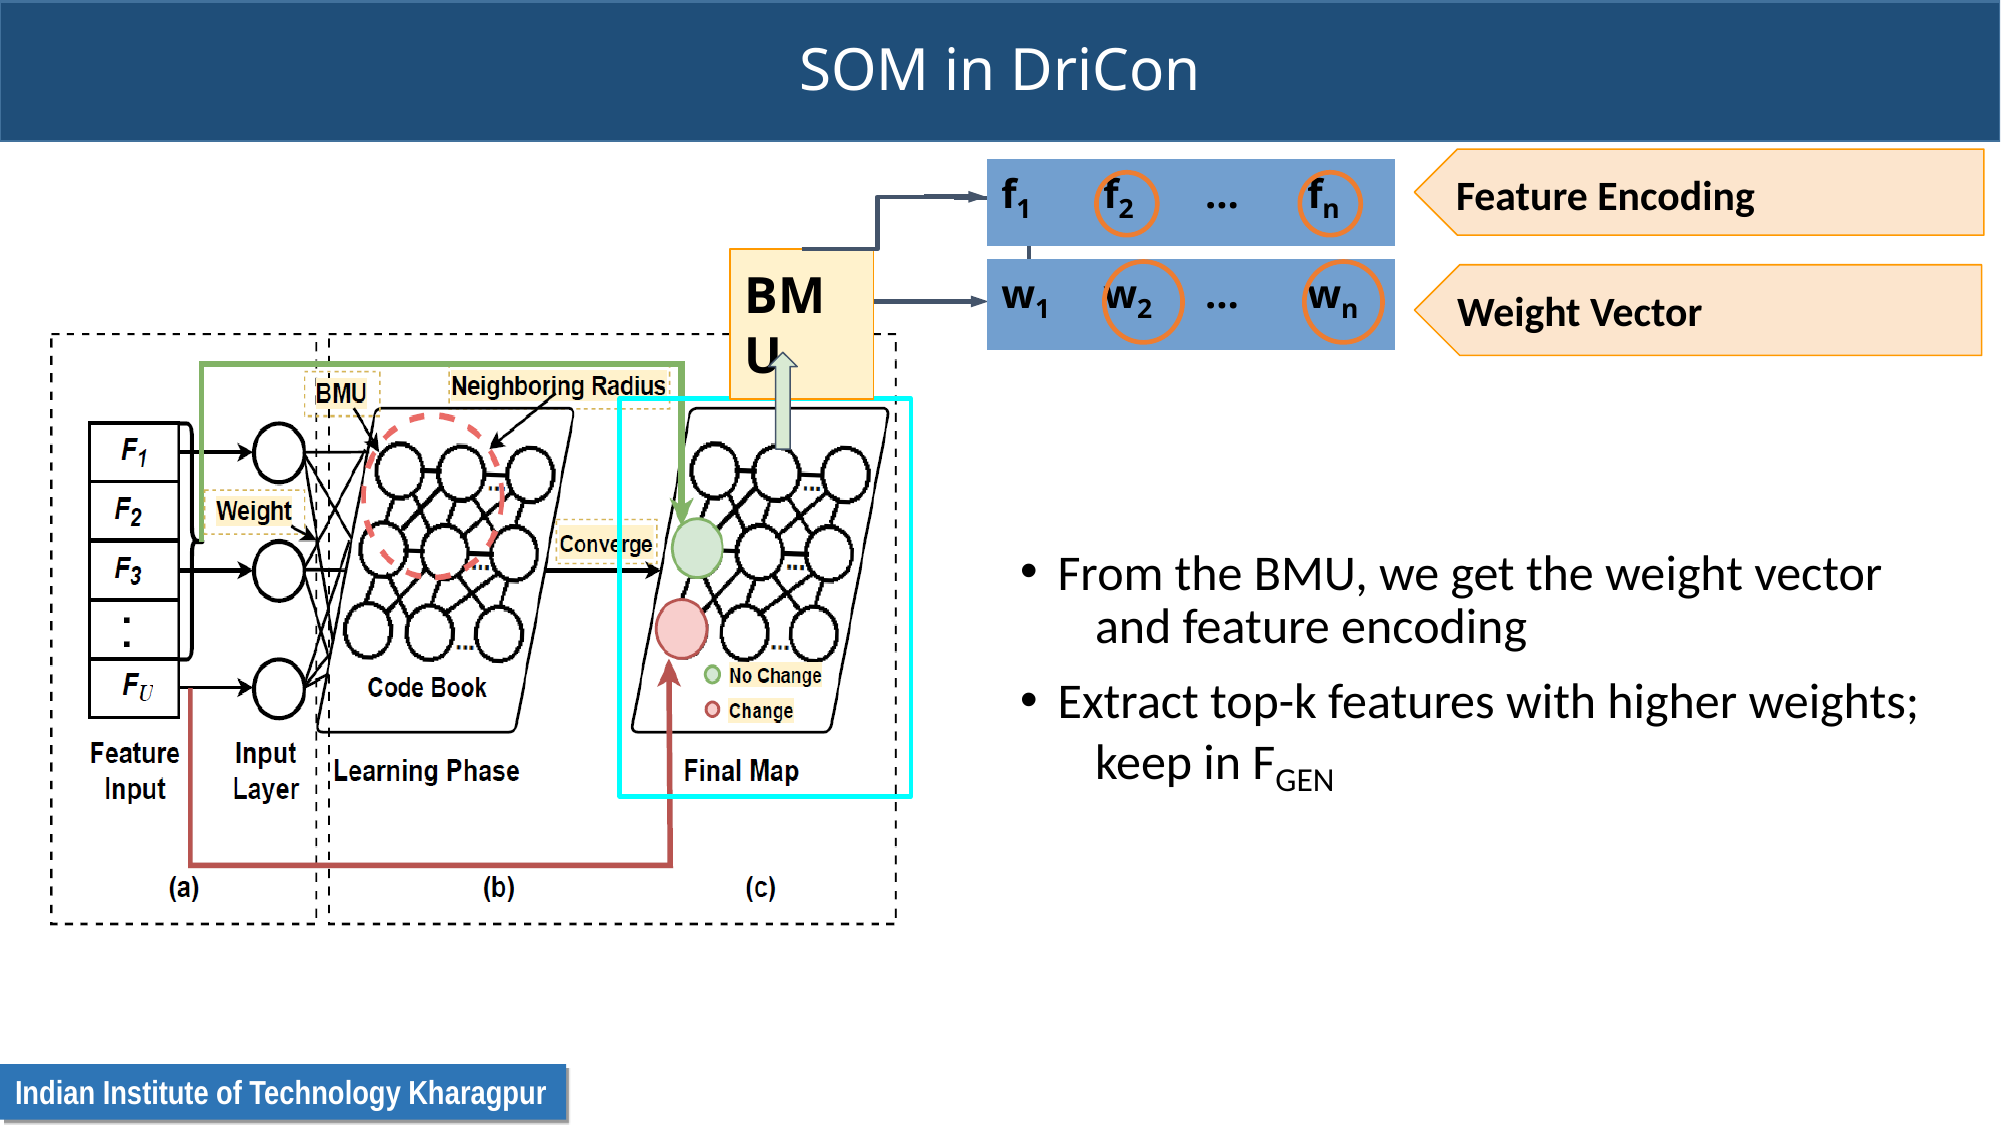

SOM in DriCon
Feature Encoding
| f1 | f2 | … | fn |
| --- | --- | --- | --- |
BMU
| w1 | w2 | … | wn |
| --- | --- | --- | --- |
Weight Vector
# From the BMU, we get the weight vector and feature encoding
Extract top-k features with higher weights;  keep in FGEN